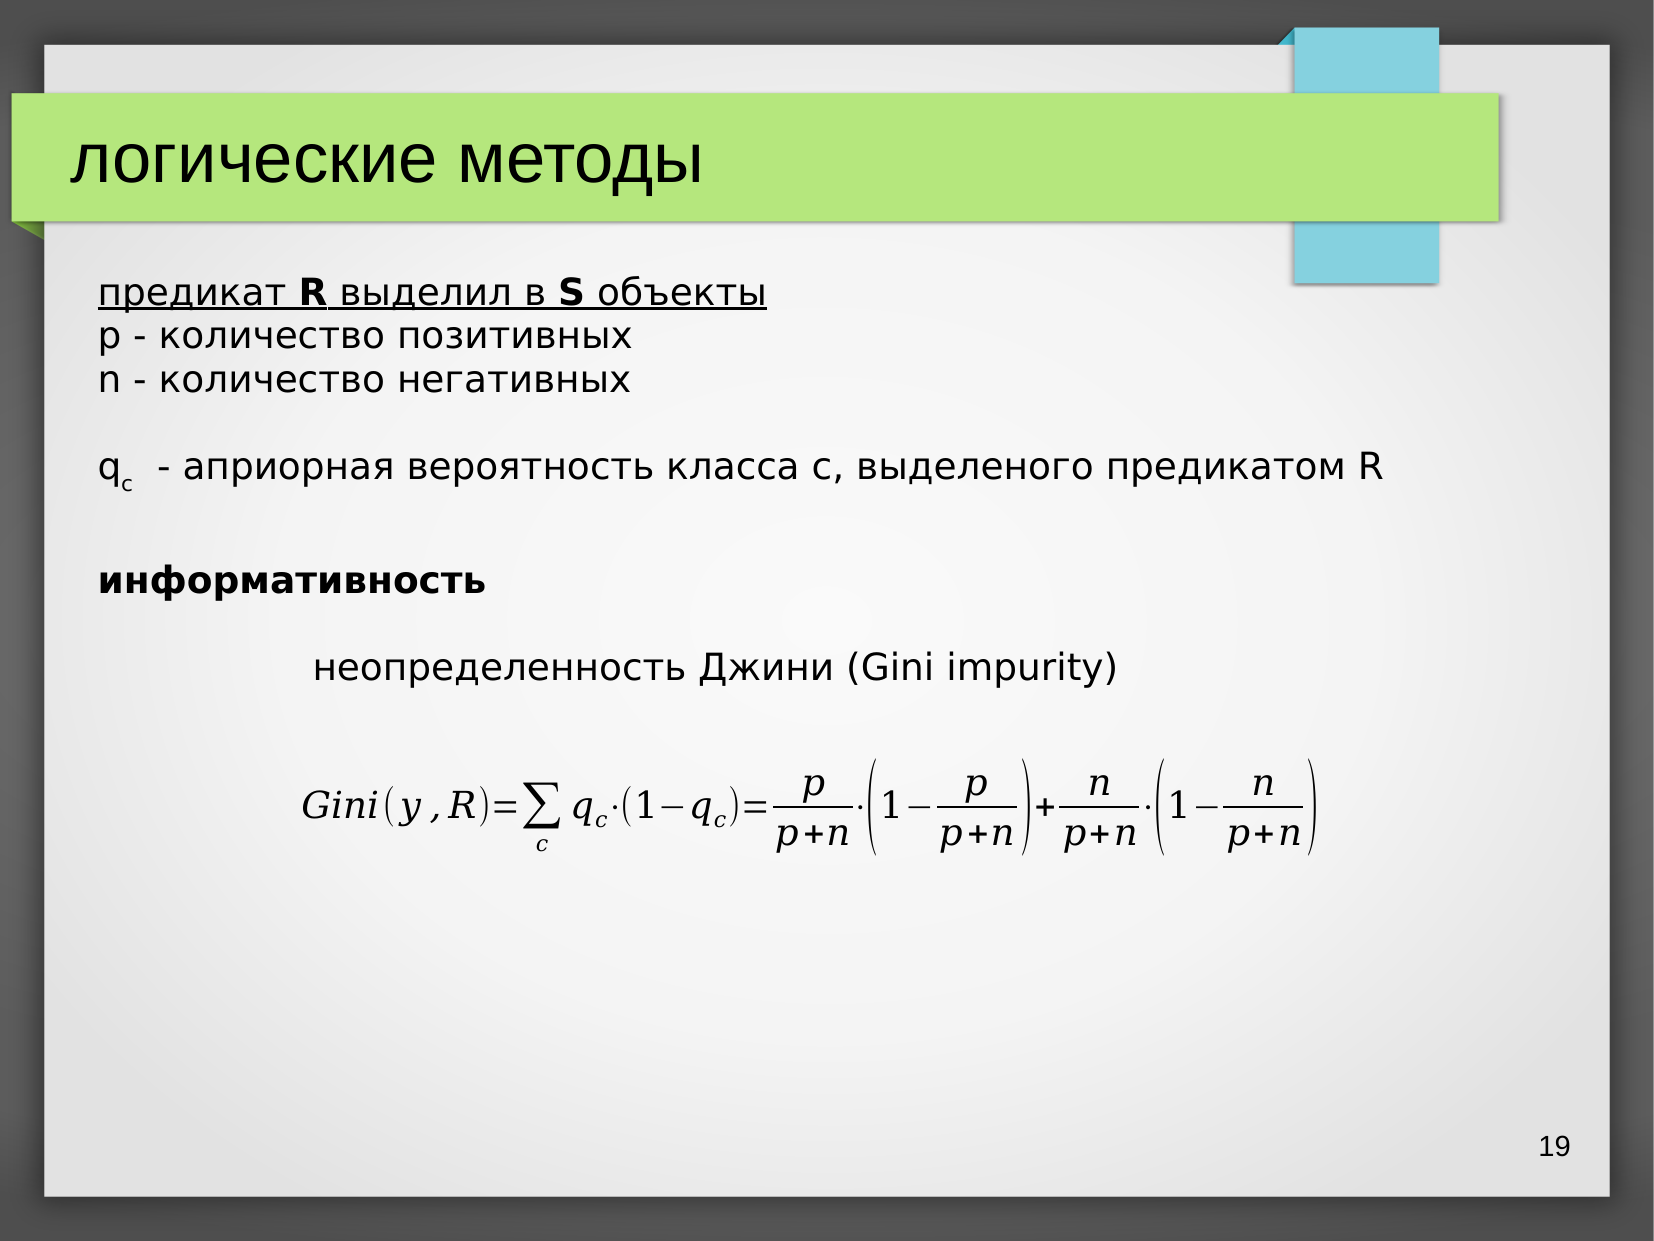

# логические методы
предикат R выделил в S объекты
p - количество позитивных
n - количество негативных
qc - априорная вероятность класса c, выделеного предикатом R
информативность
неопределенность Джини (Gini impurity)
19